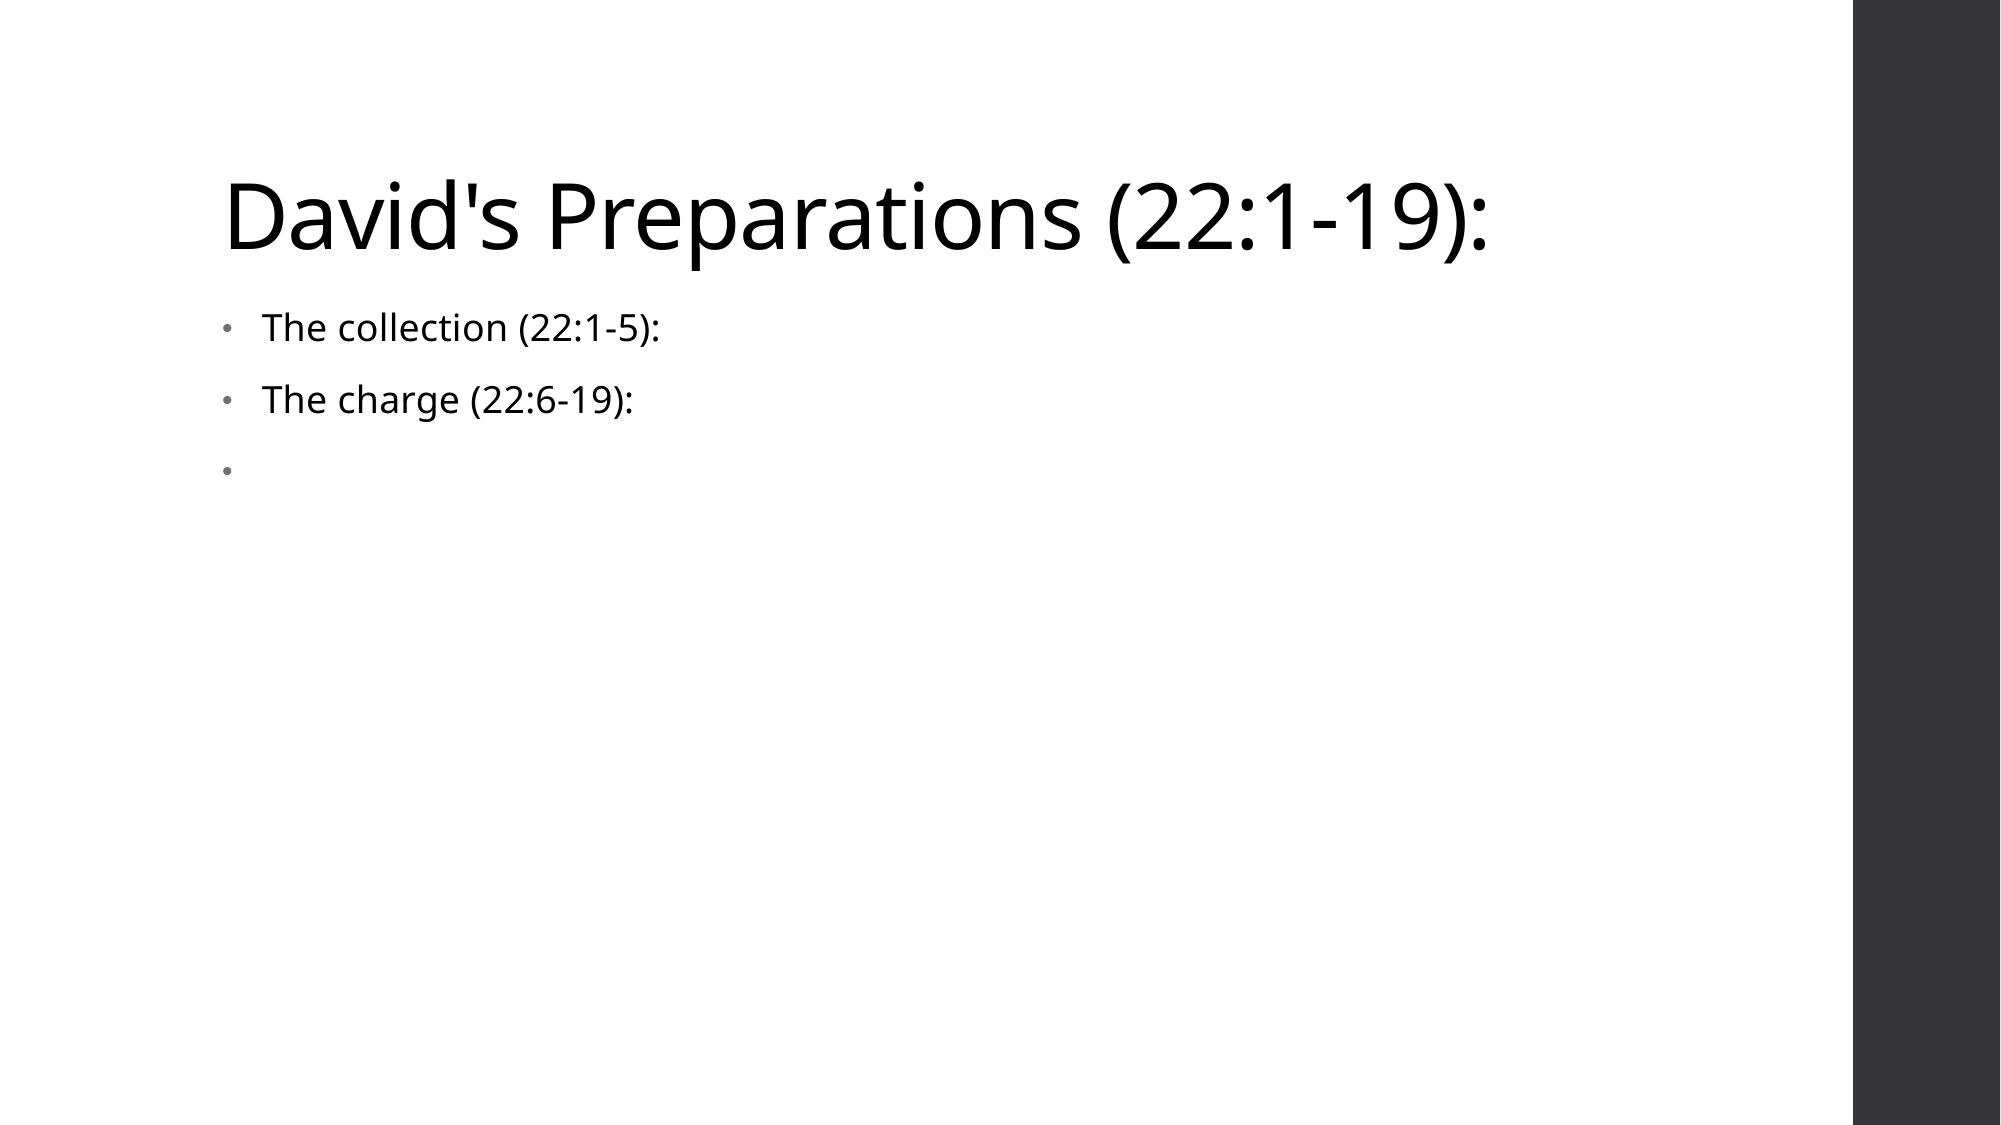

# David's Preparations (22:1-19):
 The collection (22:1-5):
 The charge (22:6-19):